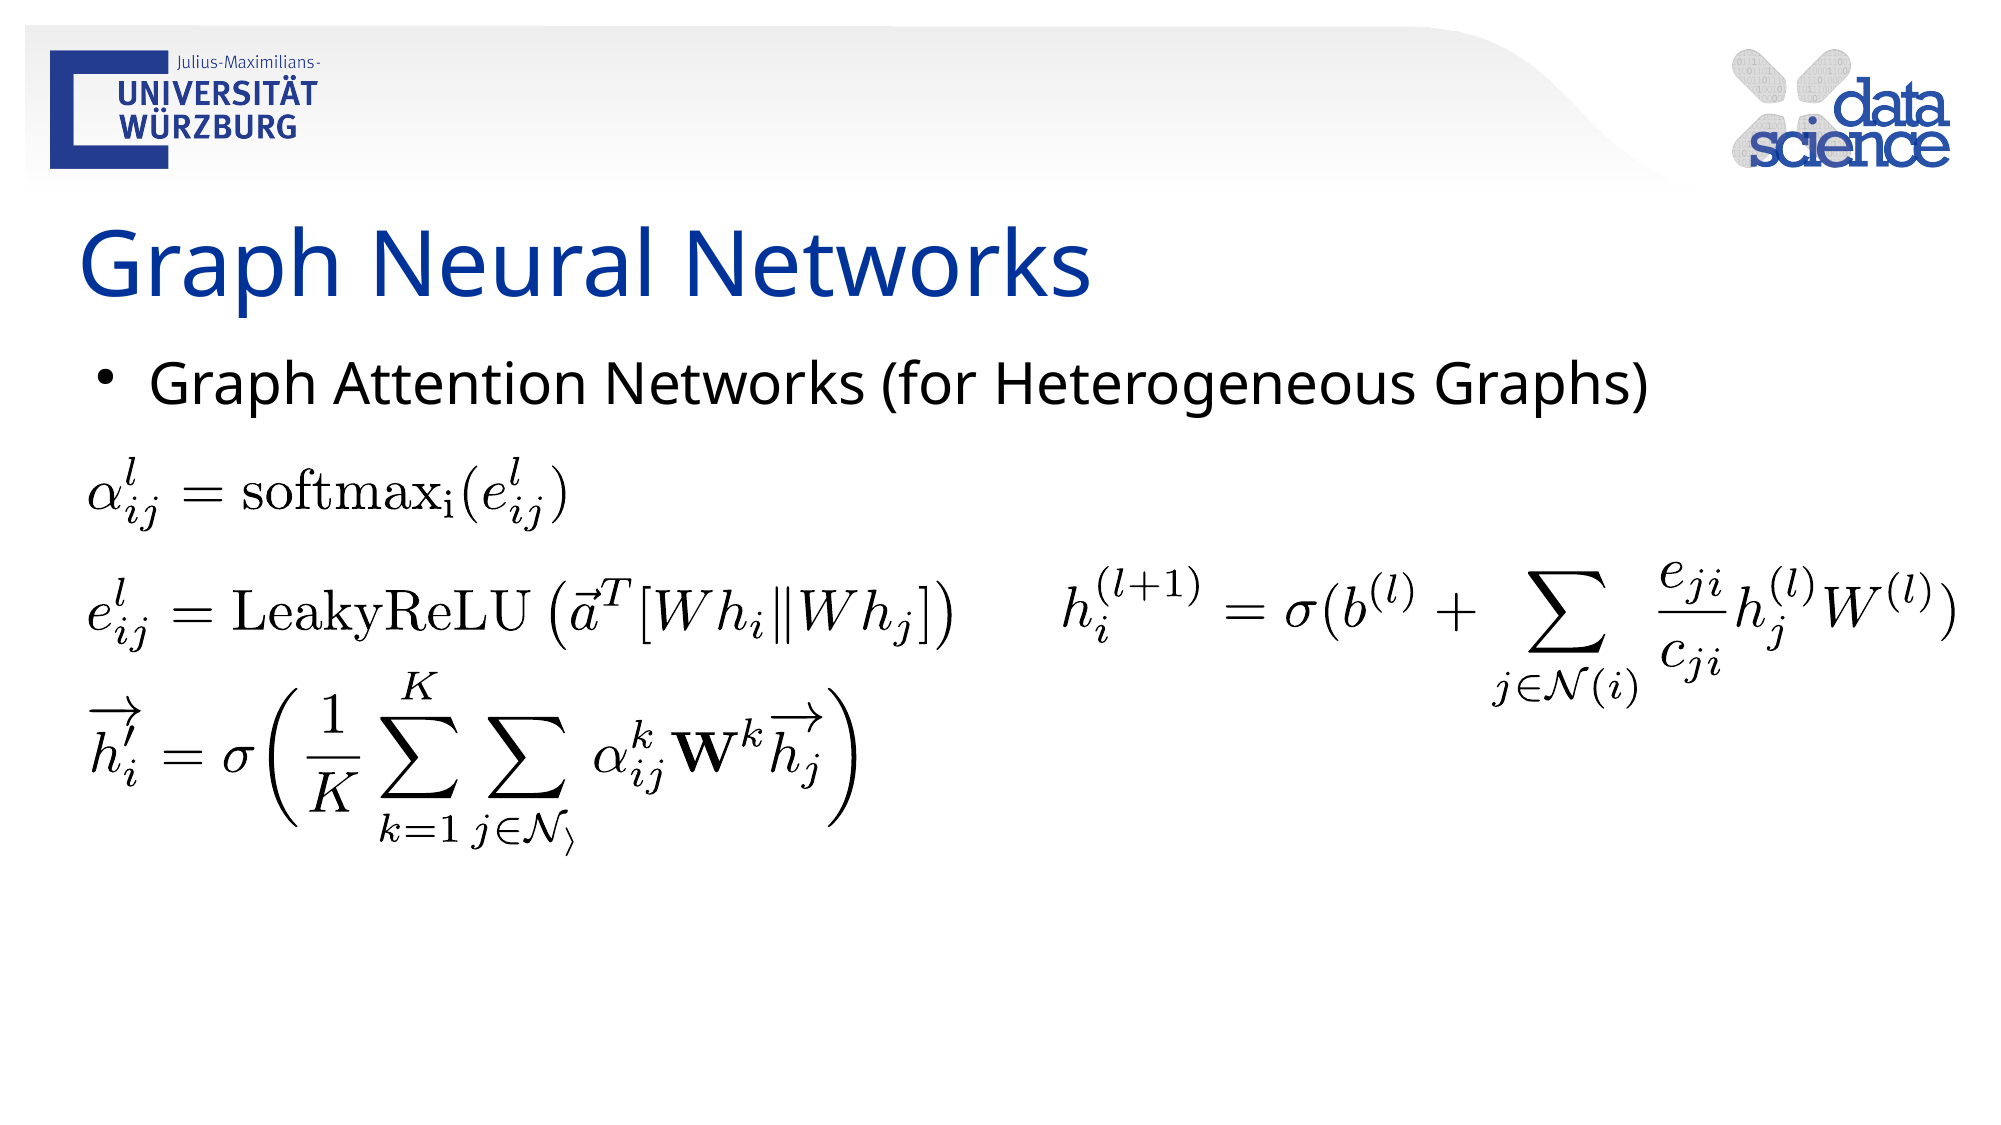

# Graph Neural Networks
Graph Attention Networks (for Heterogeneous Graphs)